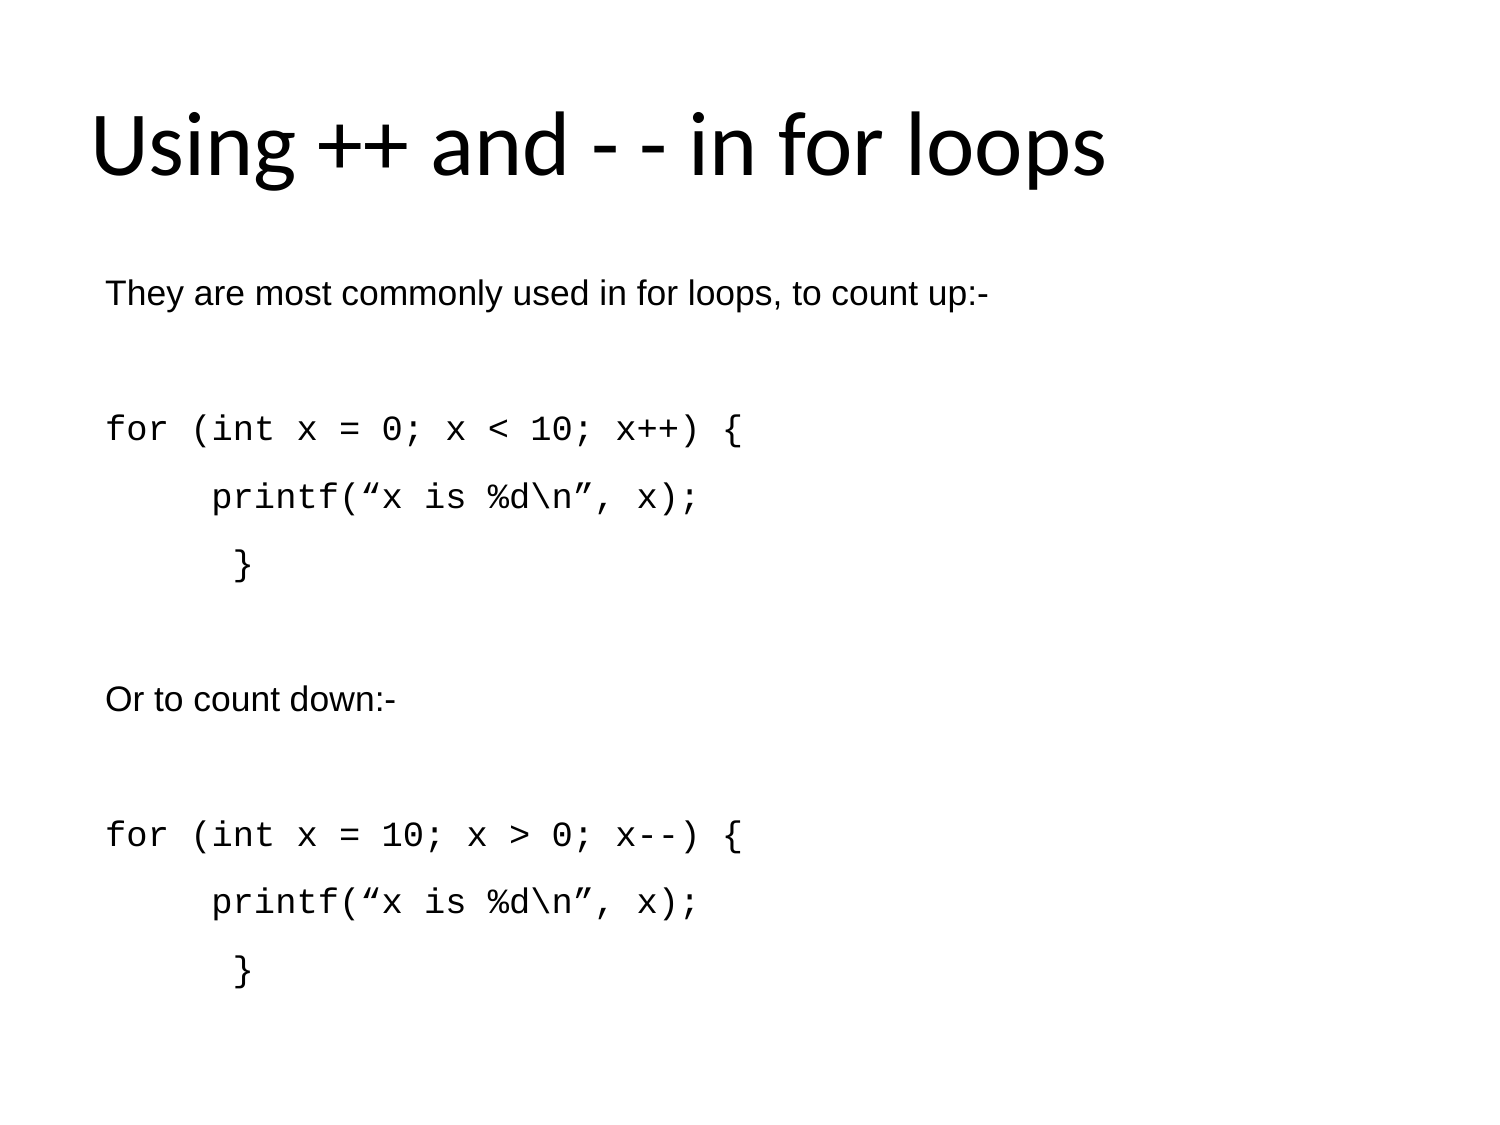

# Using ++ and - - in for loops
They are most commonly used in for loops, to count up:-
for (int x = 0; x < 10; x++) {
 printf(“x is %d\n”, x);
 }
Or to count down:-
for (int x = 10; x > 0; x--) {
 printf(“x is %d\n”, x);
 }